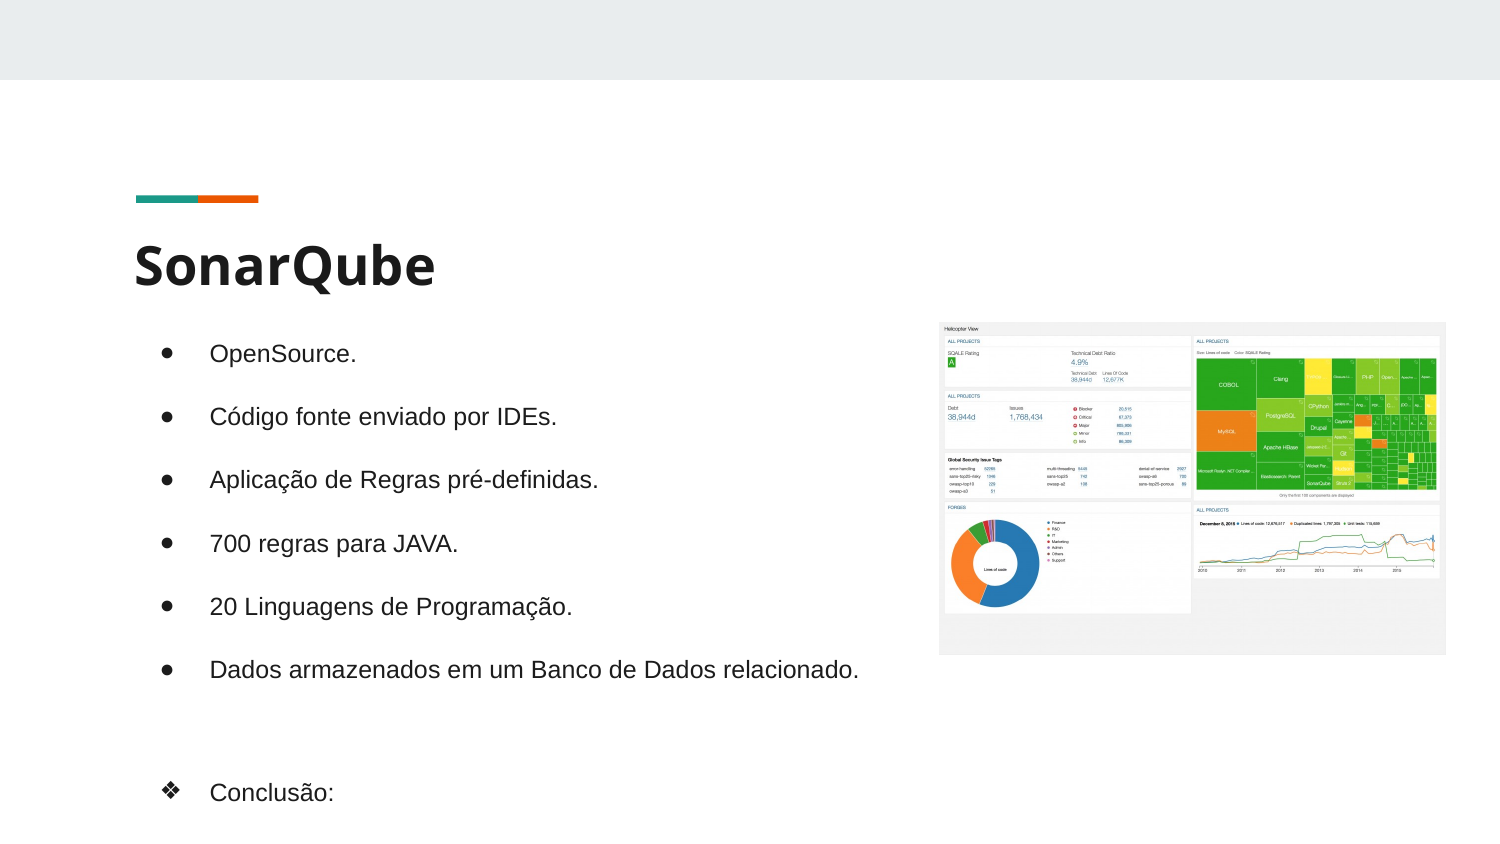

# SonarQube
OpenSource.
Código fonte enviado por IDEs.
Aplicação de Regras pré-definidas.
700 regras para JAVA.
20 Linguagens de Programação.
Dados armazenados em um Banco de Dados relacionado.
Conclusão:
Facilidade no Controle de Qualidade do Código.
Diminuição no número de Bugs.
Maior foco na lógica.
Ajuda a encontrar a solução ideal.
Mais tempo para análise de negócio.